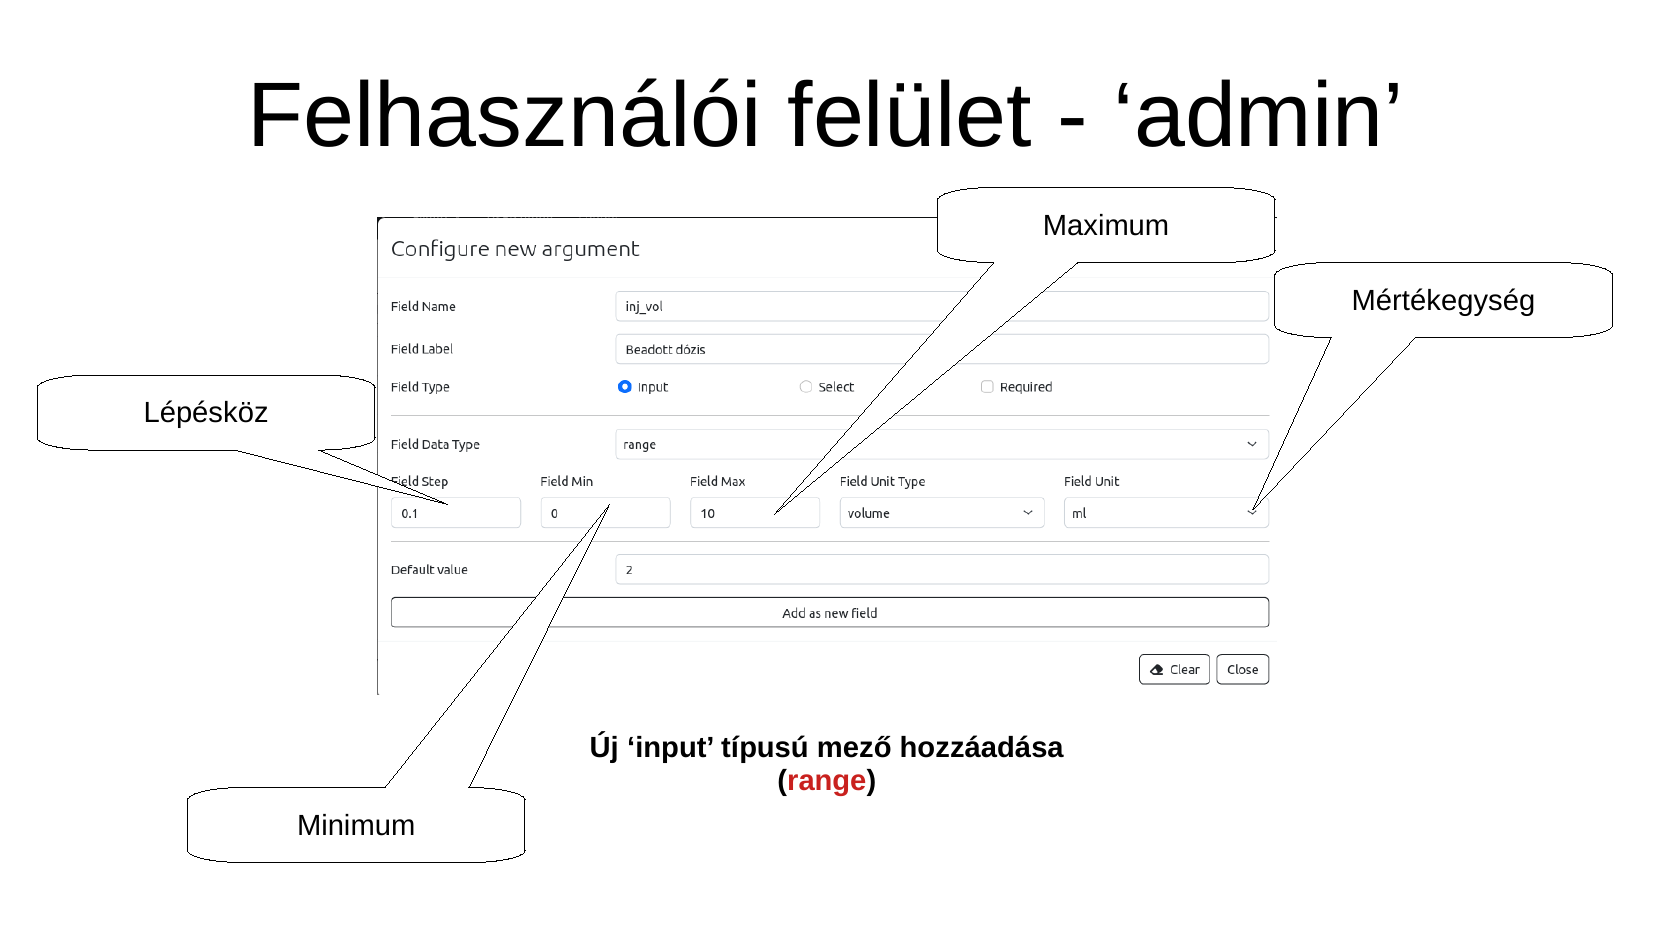

# Felhasználói felület - ‘admin’
Maximum
Mértékegység
Lépésköz
Új ‘input’ típusú mező hozzáadása
(range)
Minimum